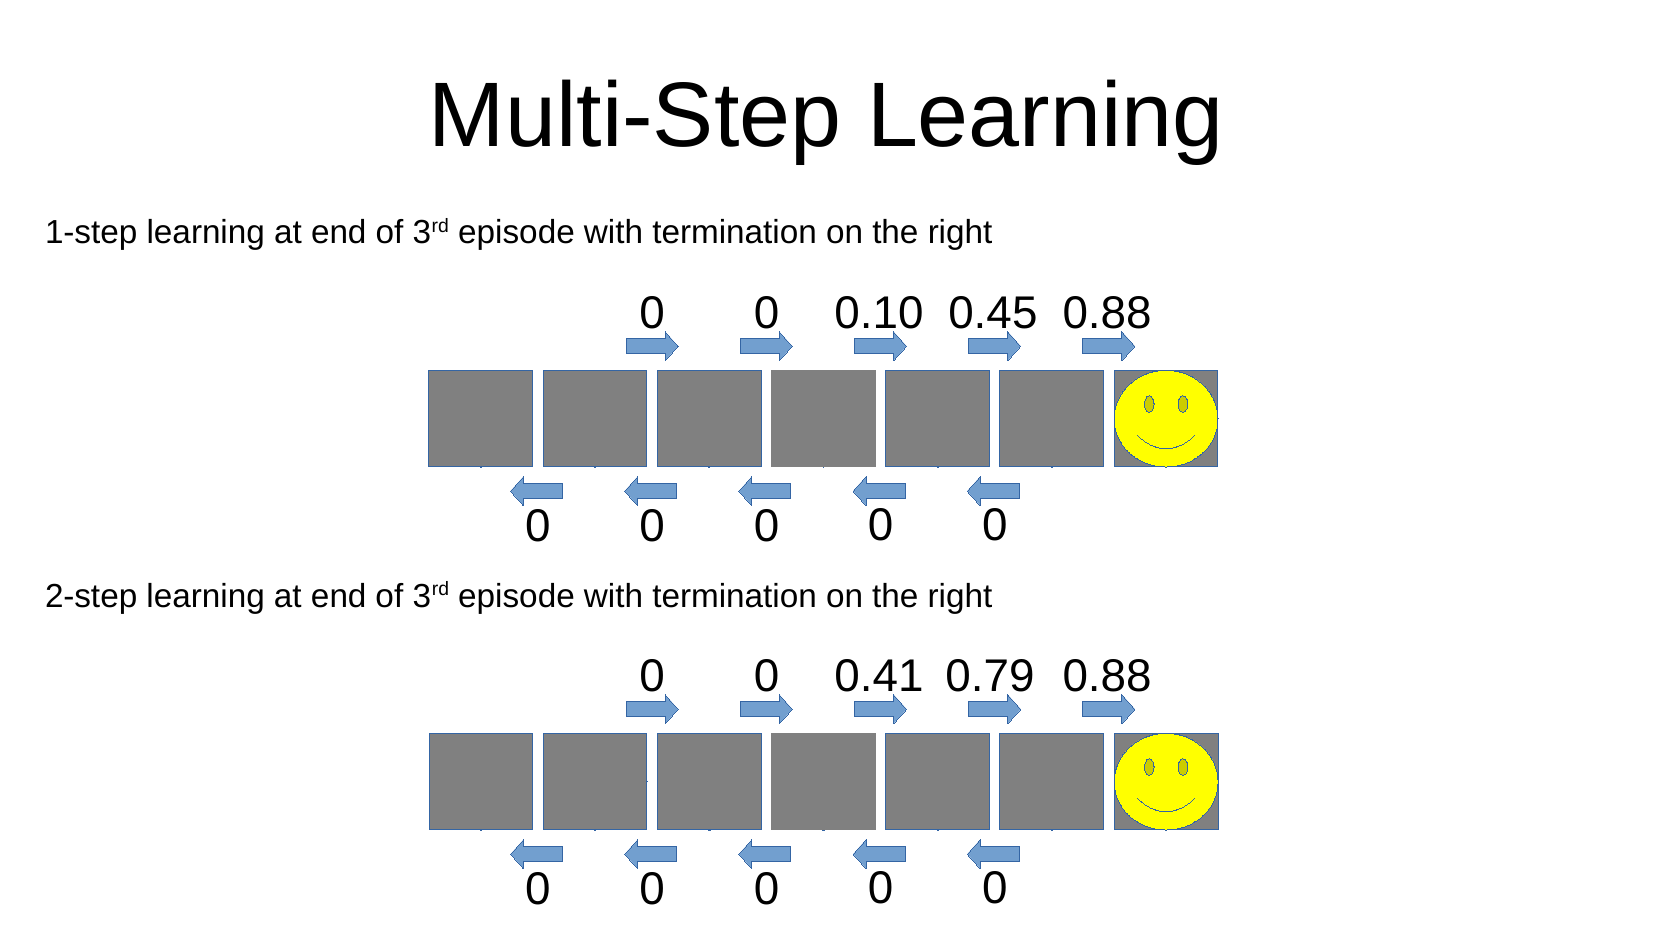

Multi-Step Learning
1-step learning at end of 3rd episode with termination on the right
0.10
0.45
# 0.88
0
0
0
0
0
0
0
2-step learning at end of 3rd episode with termination on the right
0.41
0.79
0.88
0
0
0
0
0
0
0